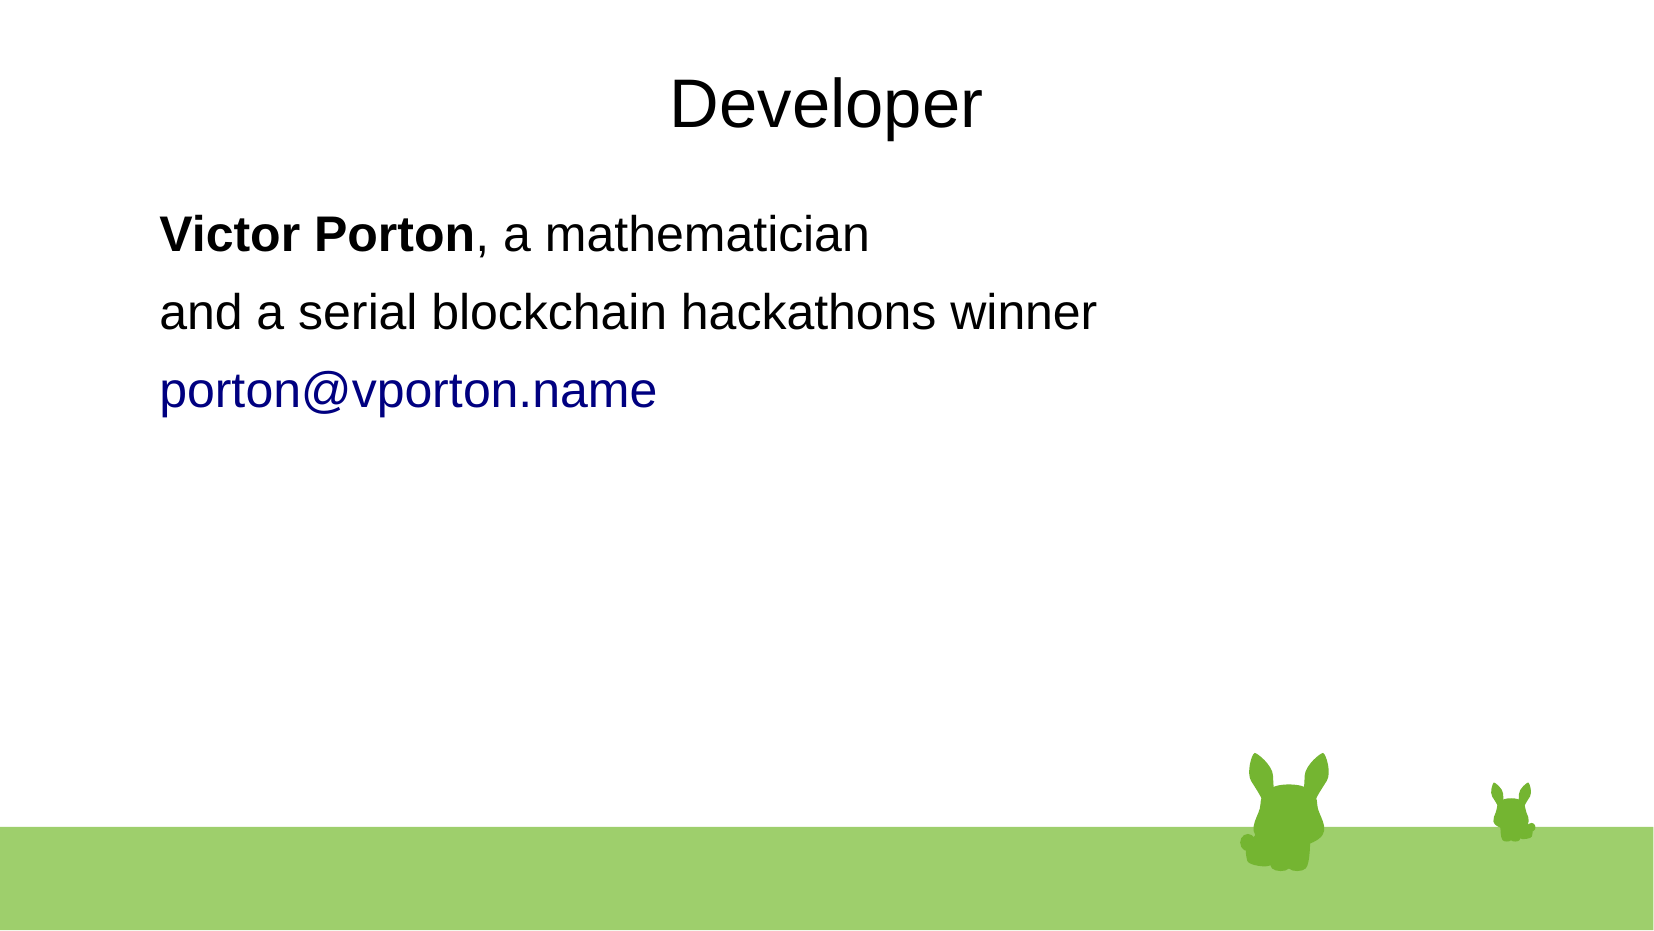

# Developer
Victor Porton, a mathematician
and a serial blockchain hackathons winner
porton@vporton.name